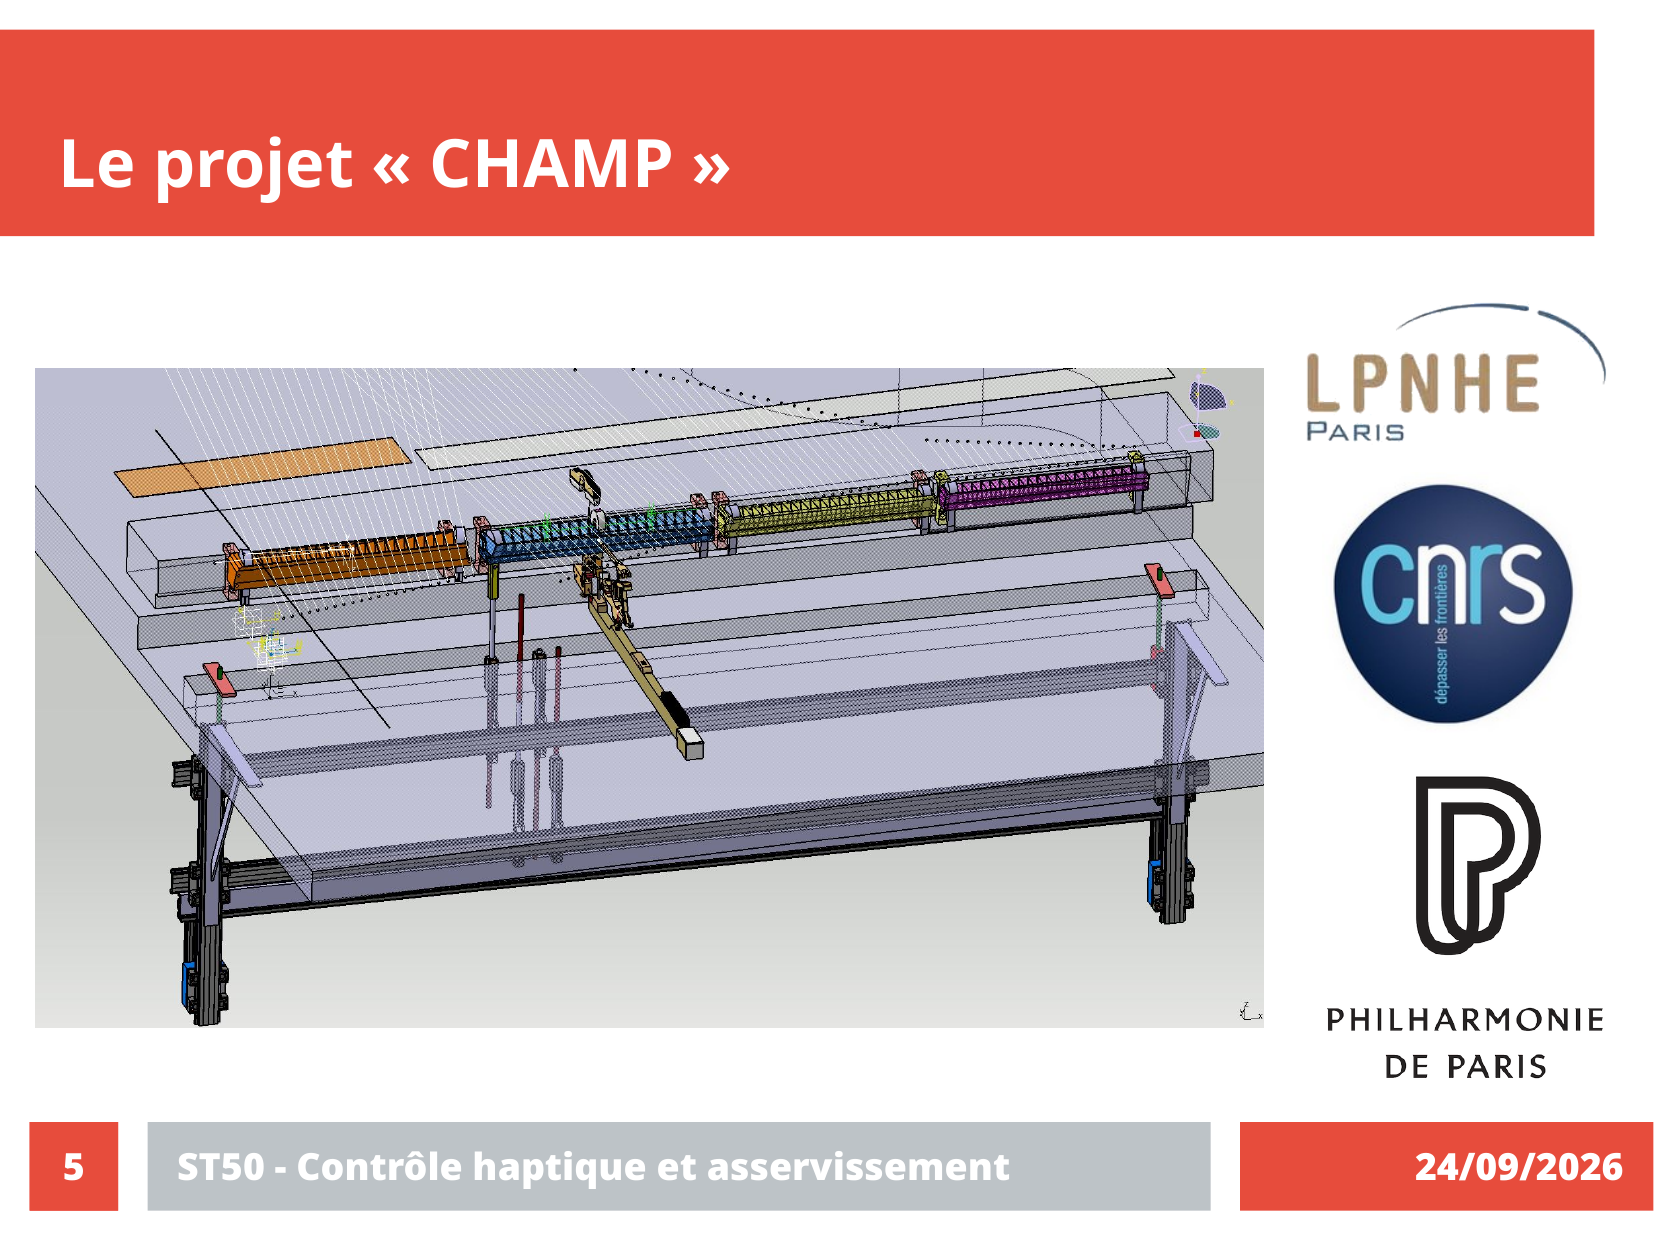

# Le projet « CHAMP »
5
ST50 - Contrôle haptique et asservissement